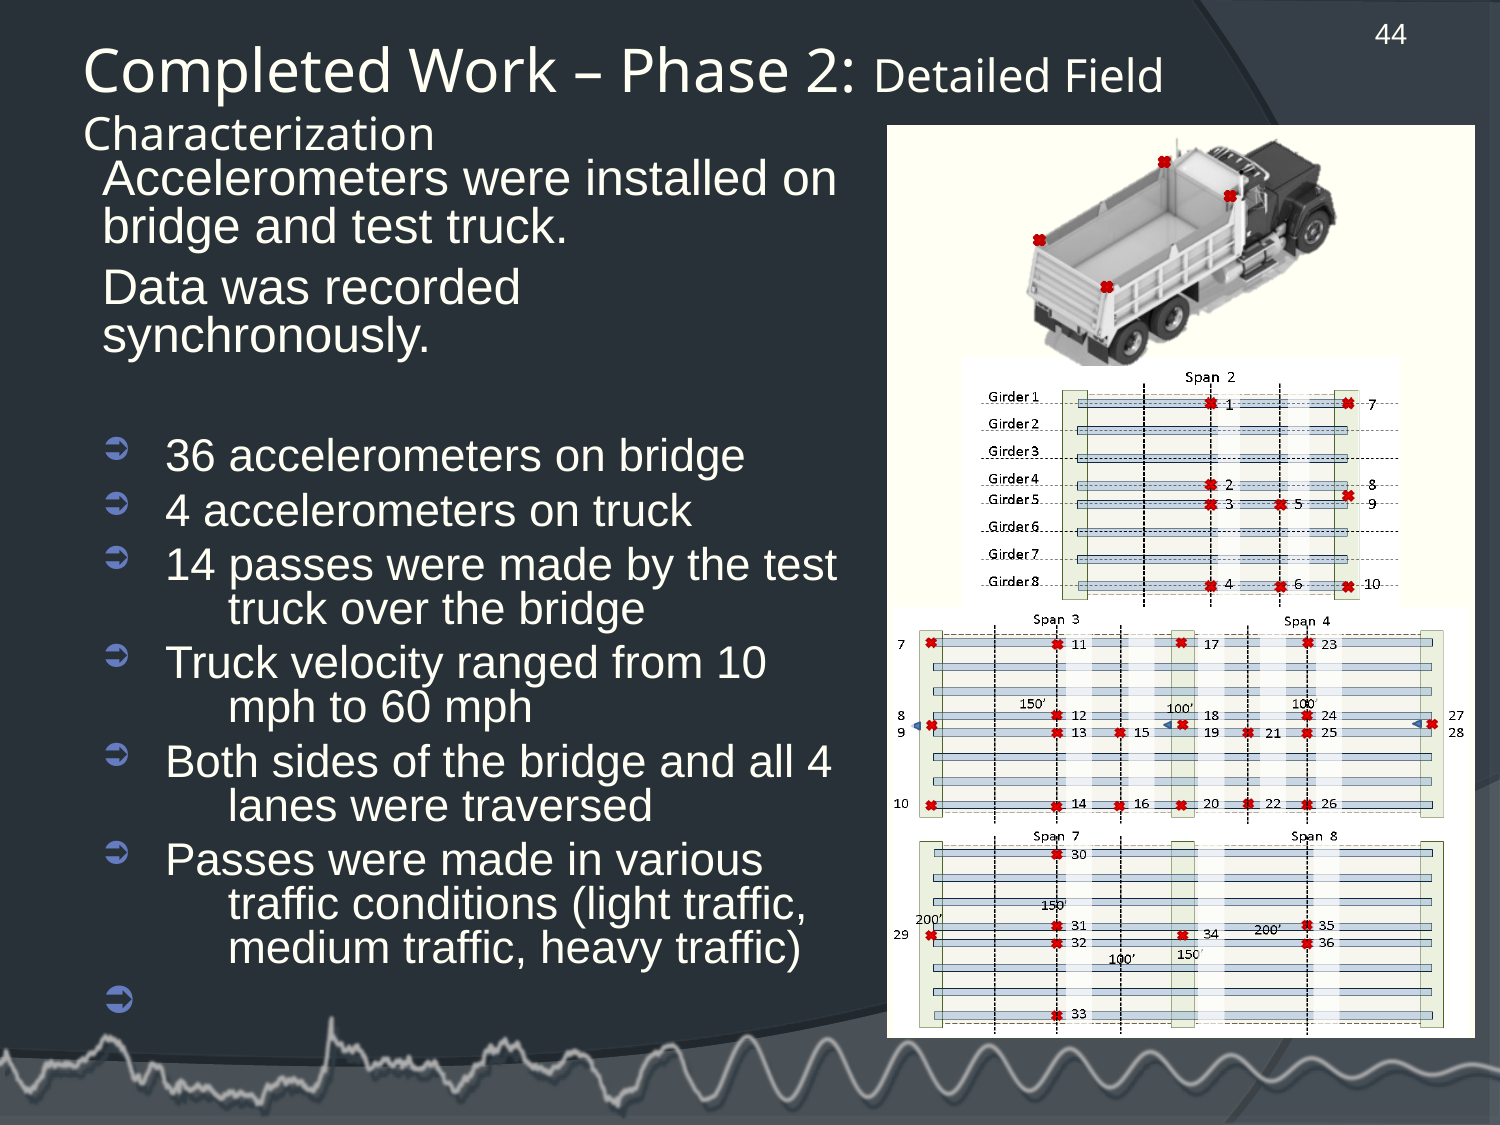

# Completed Work – Phase 2: Detailed Field Characterization
Accelerometers were installed on bridge and test truck.
Data was recorded synchronously.
36 accelerometers on bridge
4 accelerometers on truck
14 passes were made by the test truck over the bridge
Truck velocity ranged from 10 mph to 60 mph
Both sides of the bridge and all 4 lanes were traversed
Passes were made in various traffic conditions (light traffic, medium traffic, heavy traffic)